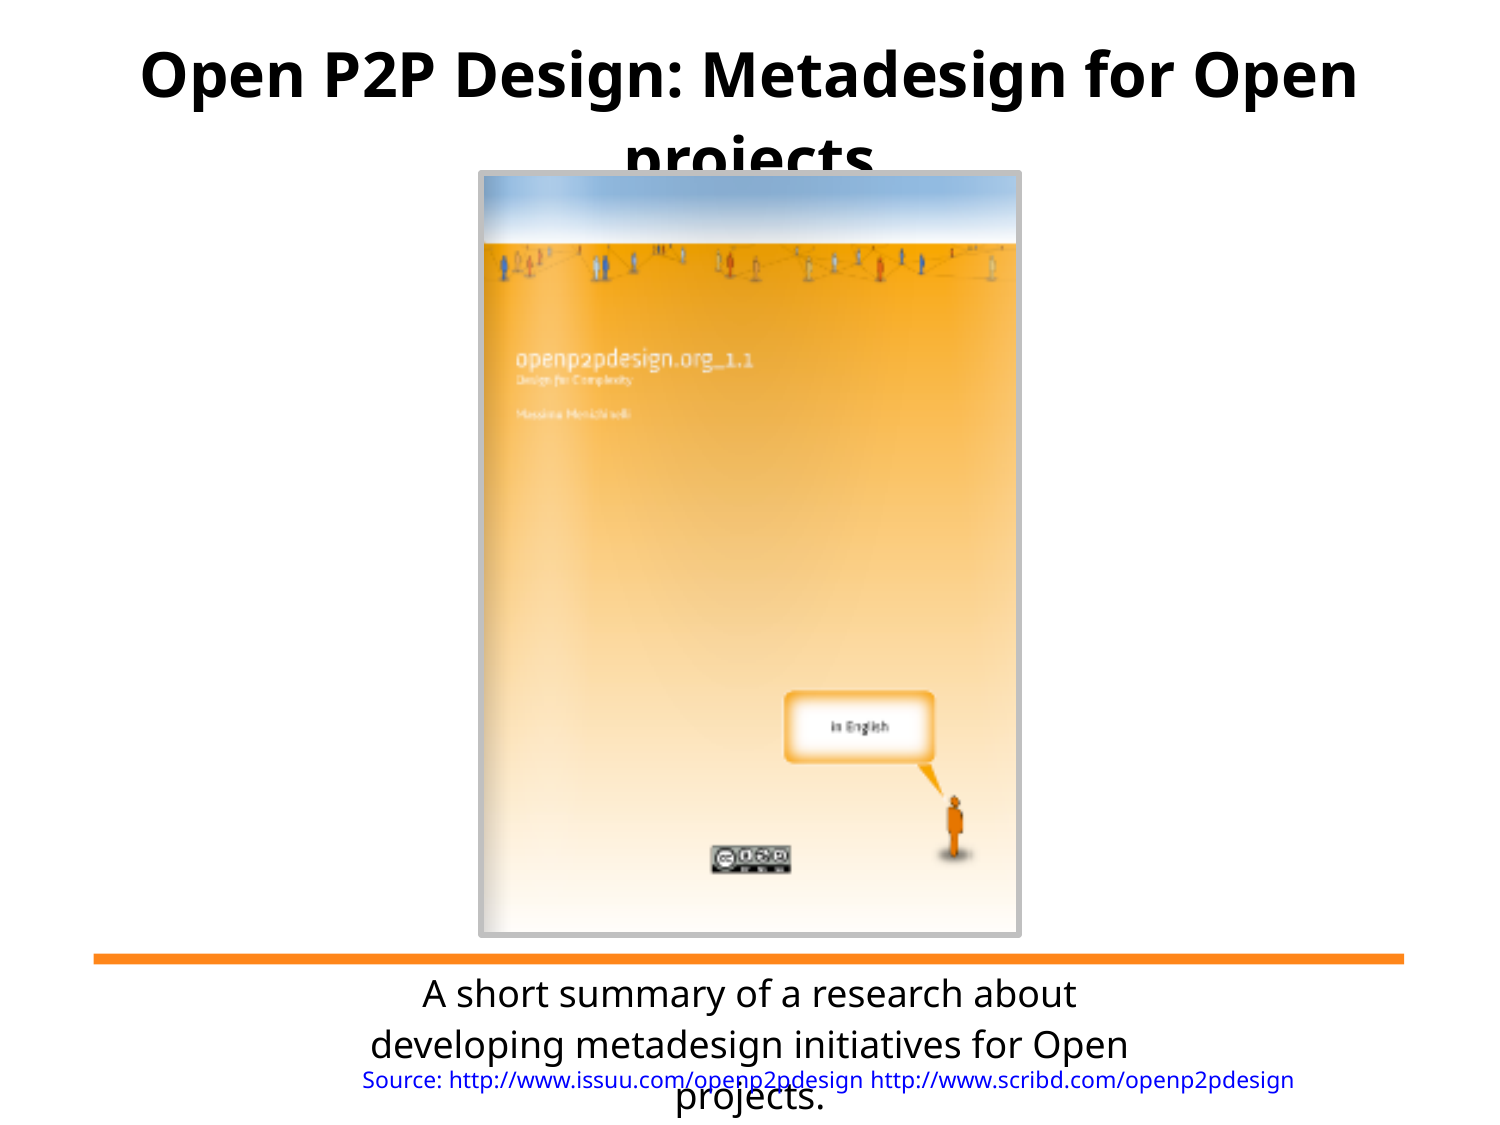

# Open P2P Design: Metadesign for Open projects
A short summary of a research about developing metadesign initiatives for Open projects.
Source: http://www.issuu.com/openp2pdesign http://www.scribd.com/openp2pdesign